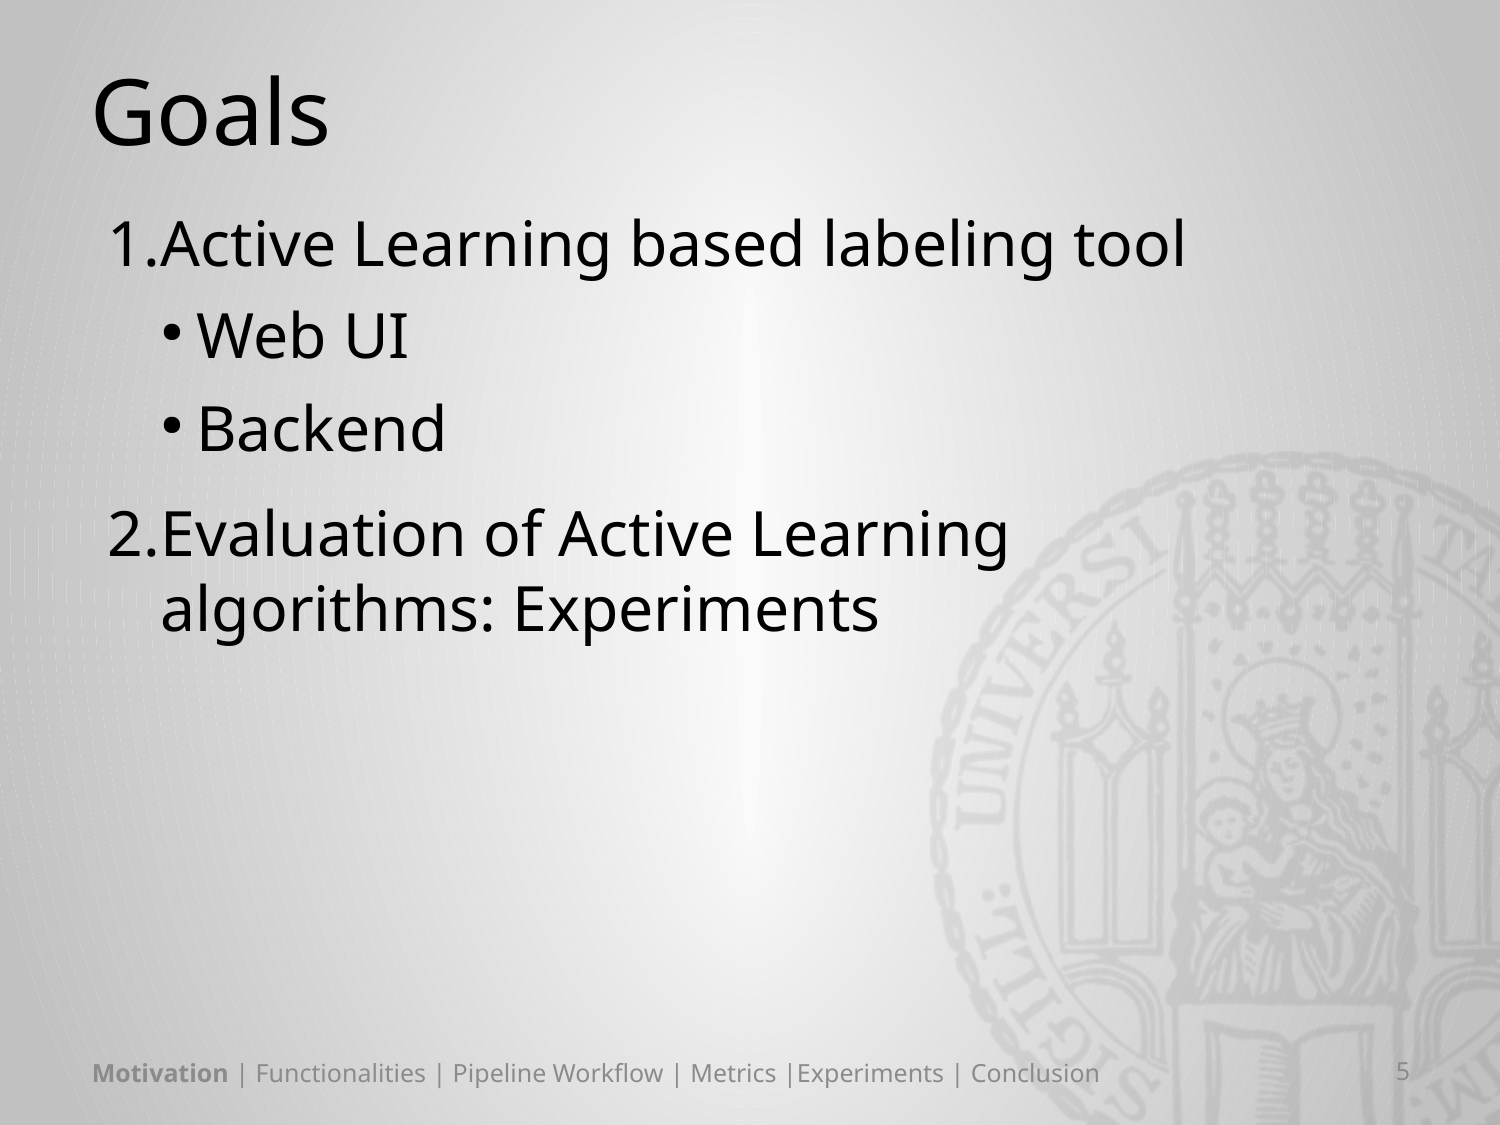

# Goals
Active Learning based labeling tool
Web UI
Backend
Evaluation of Active Learning algorithms: Experiments
Motivation | Functionalities | Pipeline Workflow | Metrics |Experiments | Conclusion